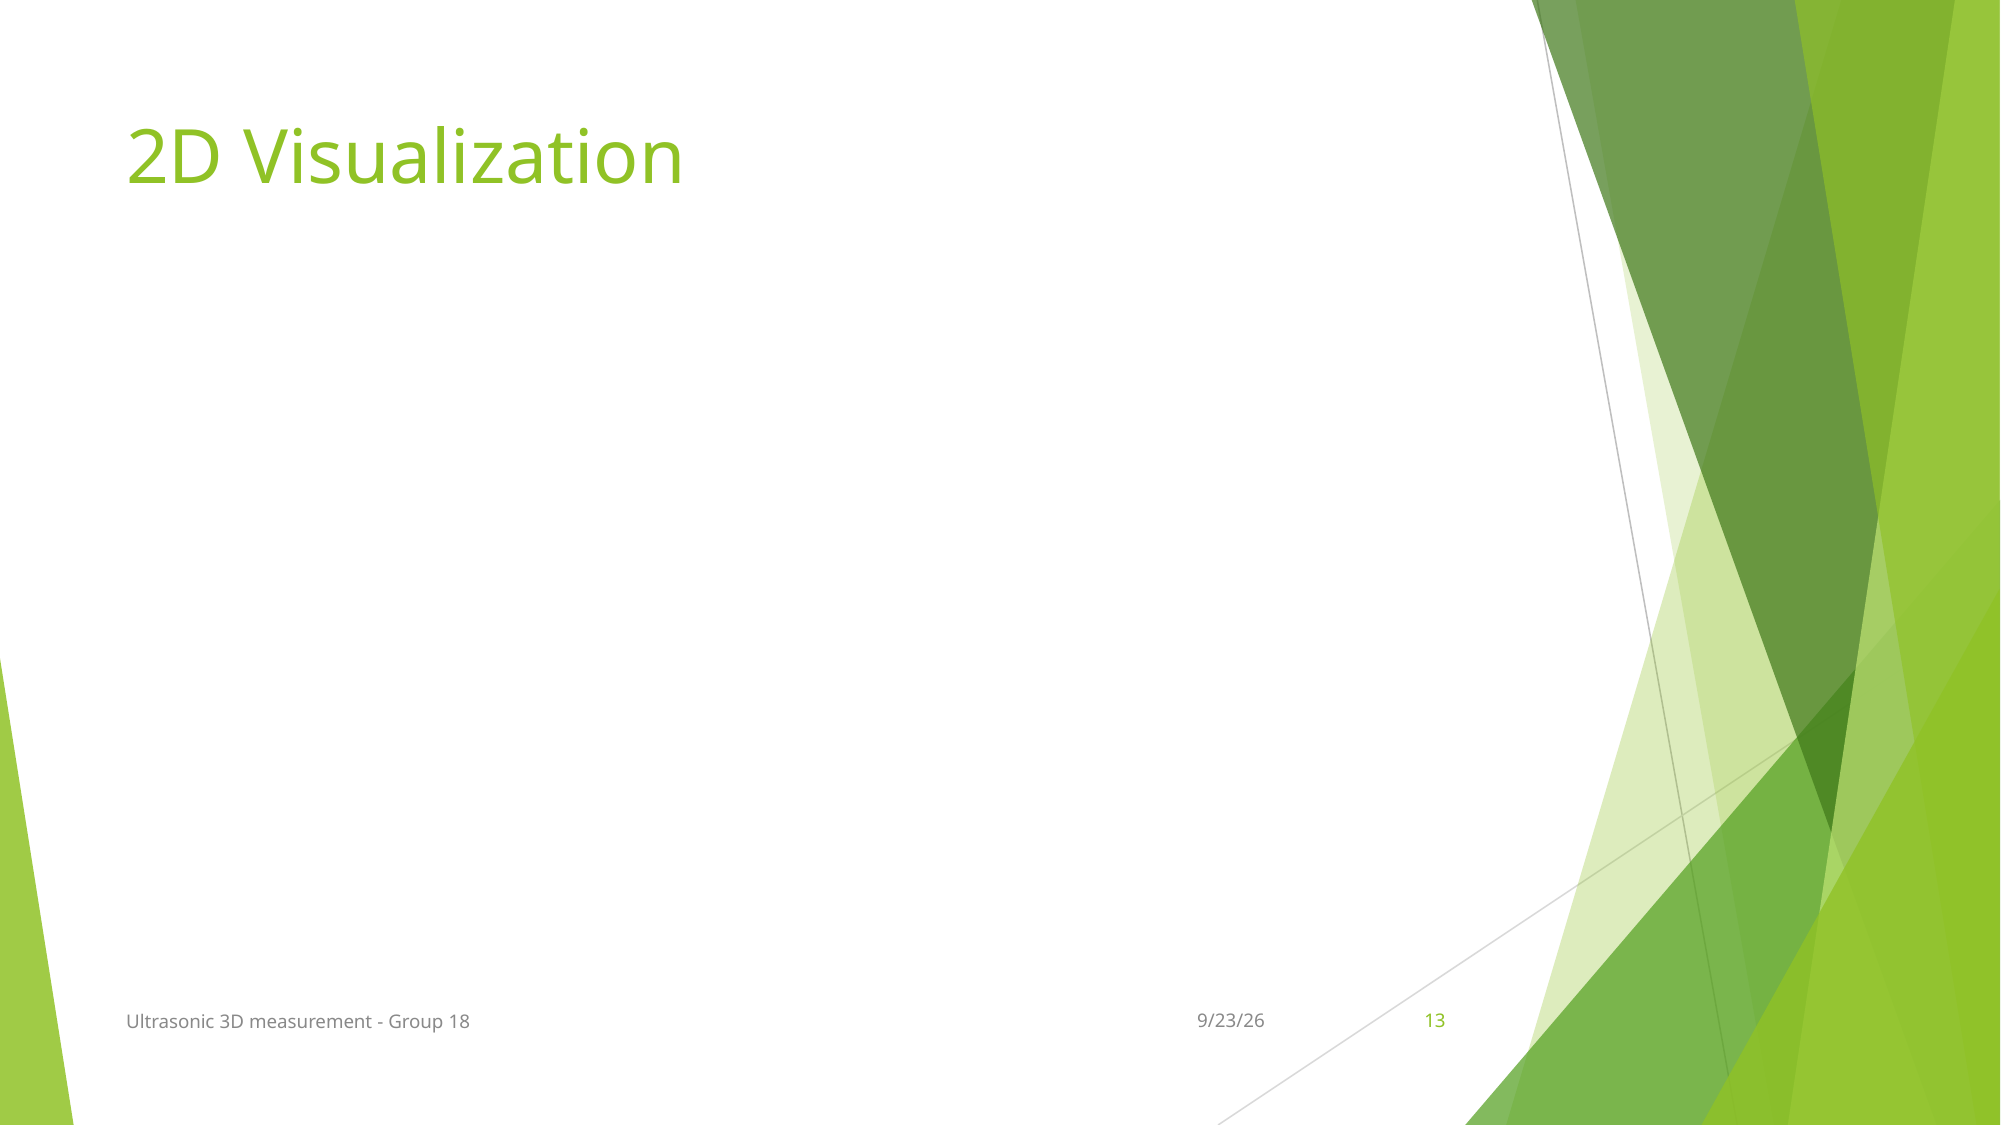

#
2D Visualization
Ultrasonic 3D measurement - Group 18